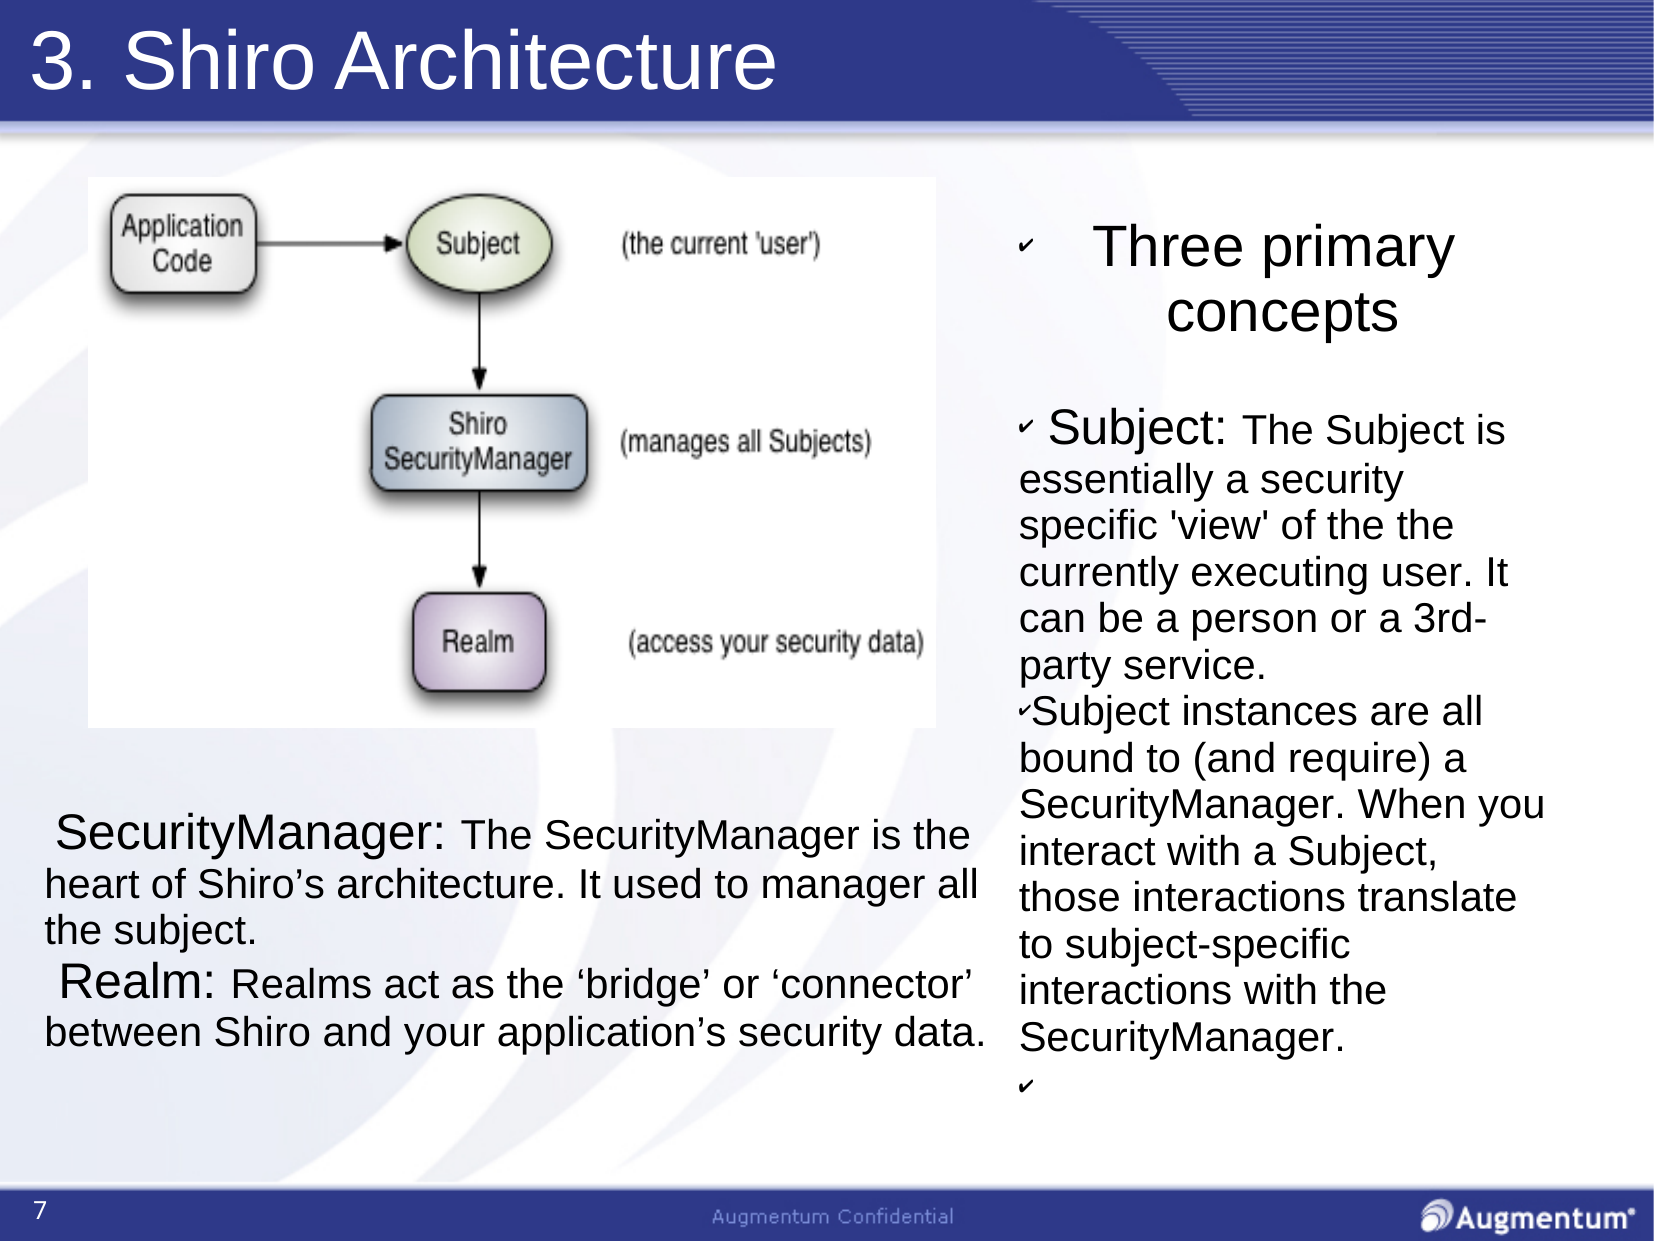

# 3. Shiro Architecture
 	Three primary 			concepts
 Subject: The Subject is essentially a security specific 'view' of the the currently executing user. It can be a person or a 3rd-party service.
Subject instances are all bound to (and require) a SecurityManager. When you interact with a Subject, those interactions translate to subject-specific interactions with the SecurityManager.
 SecurityManager: The SecurityManager is the heart of Shiro’s architecture. It used to manager all the subject.
 Realm: Realms act as the ‘bridge’ or ‘connector’ between Shiro and your application’s security data.